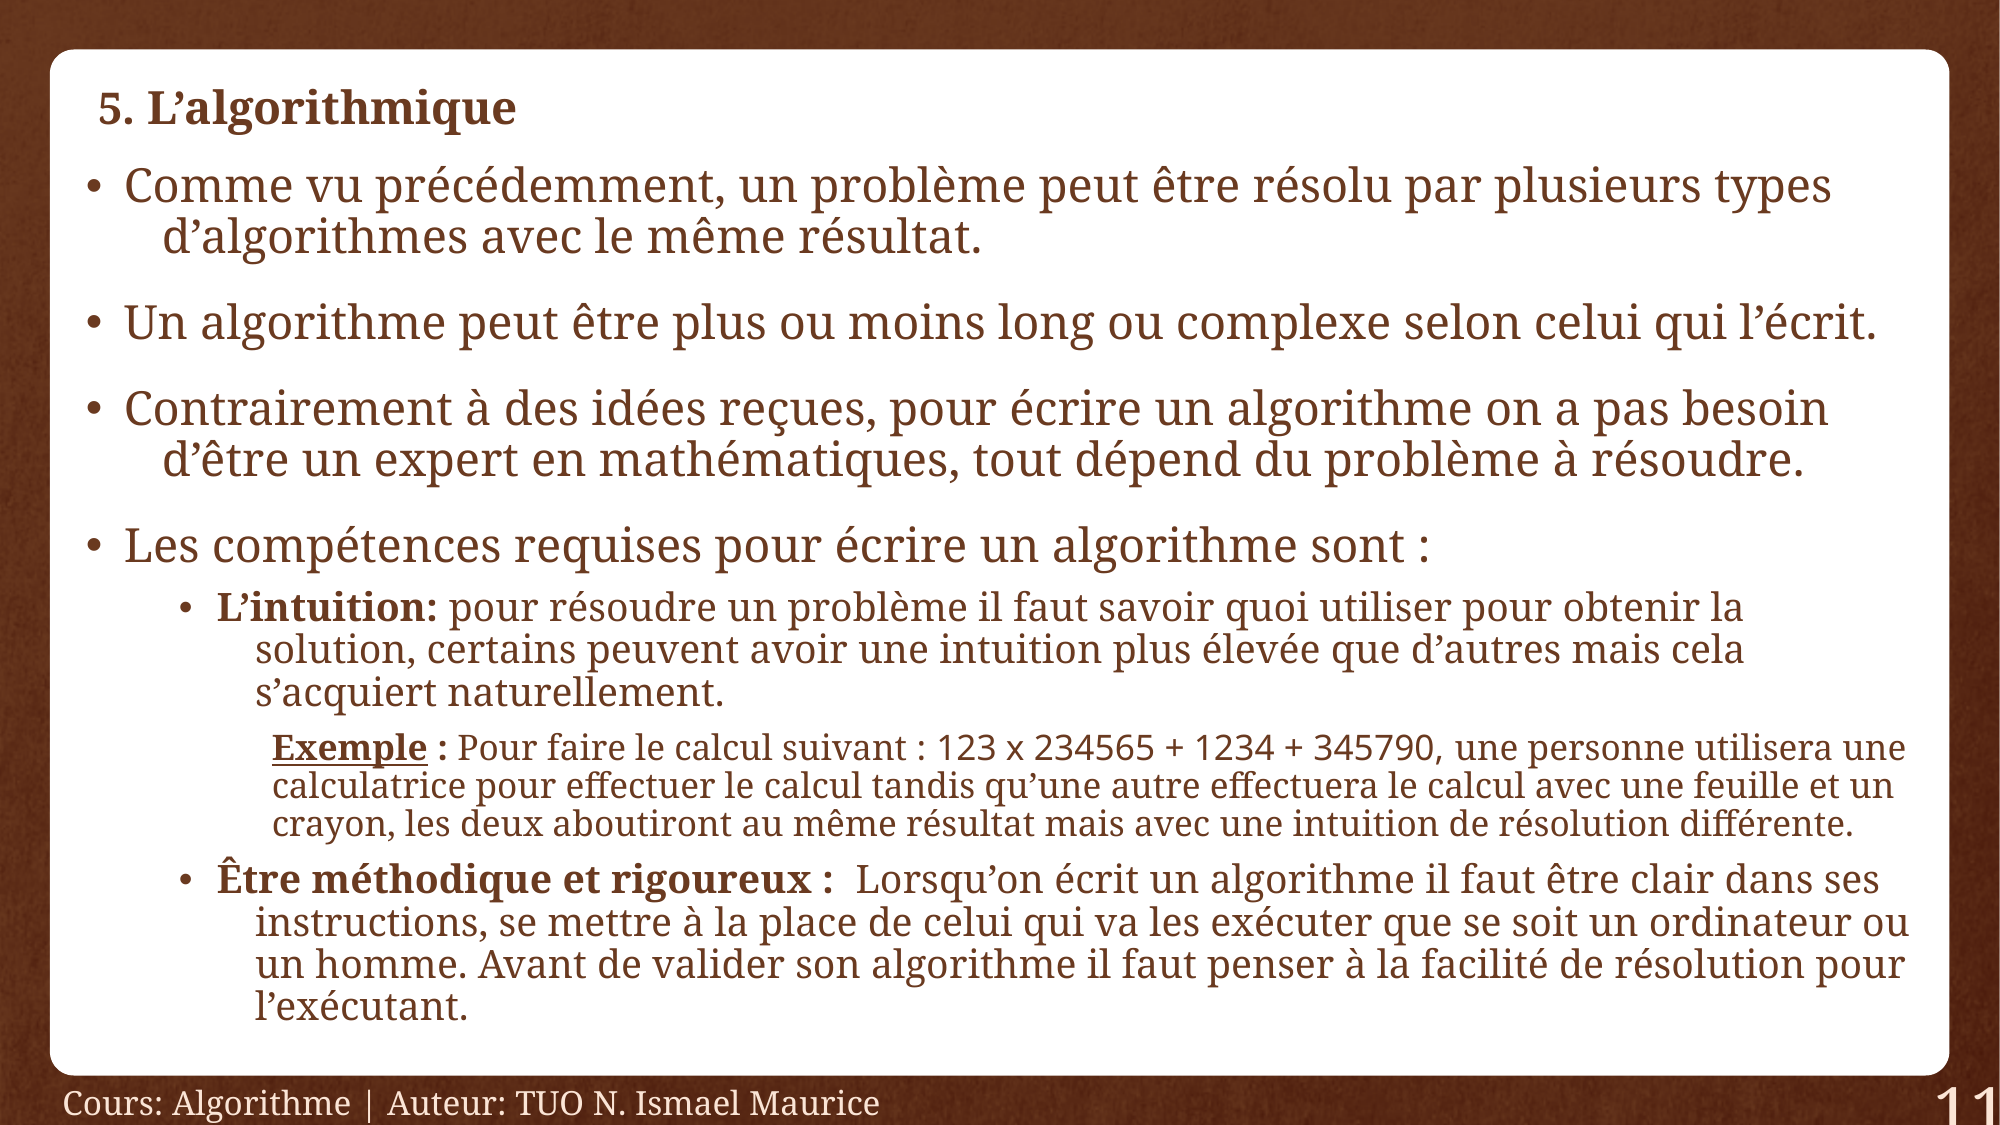

# 5. L’algorithmique
Comme vu précédemment, un problème peut être résolu par plusieurs types d’algorithmes avec le même résultat.
Un algorithme peut être plus ou moins long ou complexe selon celui qui l’écrit.
Contrairement à des idées reçues, pour écrire un algorithme on a pas besoin d’être un expert en mathématiques, tout dépend du problème à résoudre.
Les compétences requises pour écrire un algorithme sont :
L’intuition: pour résoudre un problème il faut savoir quoi utiliser pour obtenir la solution, certains peuvent avoir une intuition plus élevée que d’autres mais cela s’acquiert naturellement.
Exemple : Pour faire le calcul suivant : 123 x 234565 + 1234 + 345790, une personne utilisera une calculatrice pour effectuer le calcul tandis qu’une autre effectuera le calcul avec une feuille et un crayon, les deux aboutiront au même résultat mais avec une intuition de résolution différente.
Être méthodique et rigoureux : Lorsqu’on écrit un algorithme il faut être clair dans ses instructions, se mettre à la place de celui qui va les exécuter que se soit un ordinateur ou un homme. Avant de valider son algorithme il faut penser à la facilité de résolution pour l’exécutant.
Cours: Algorithme | Auteur: TUO N. Ismael Maurice